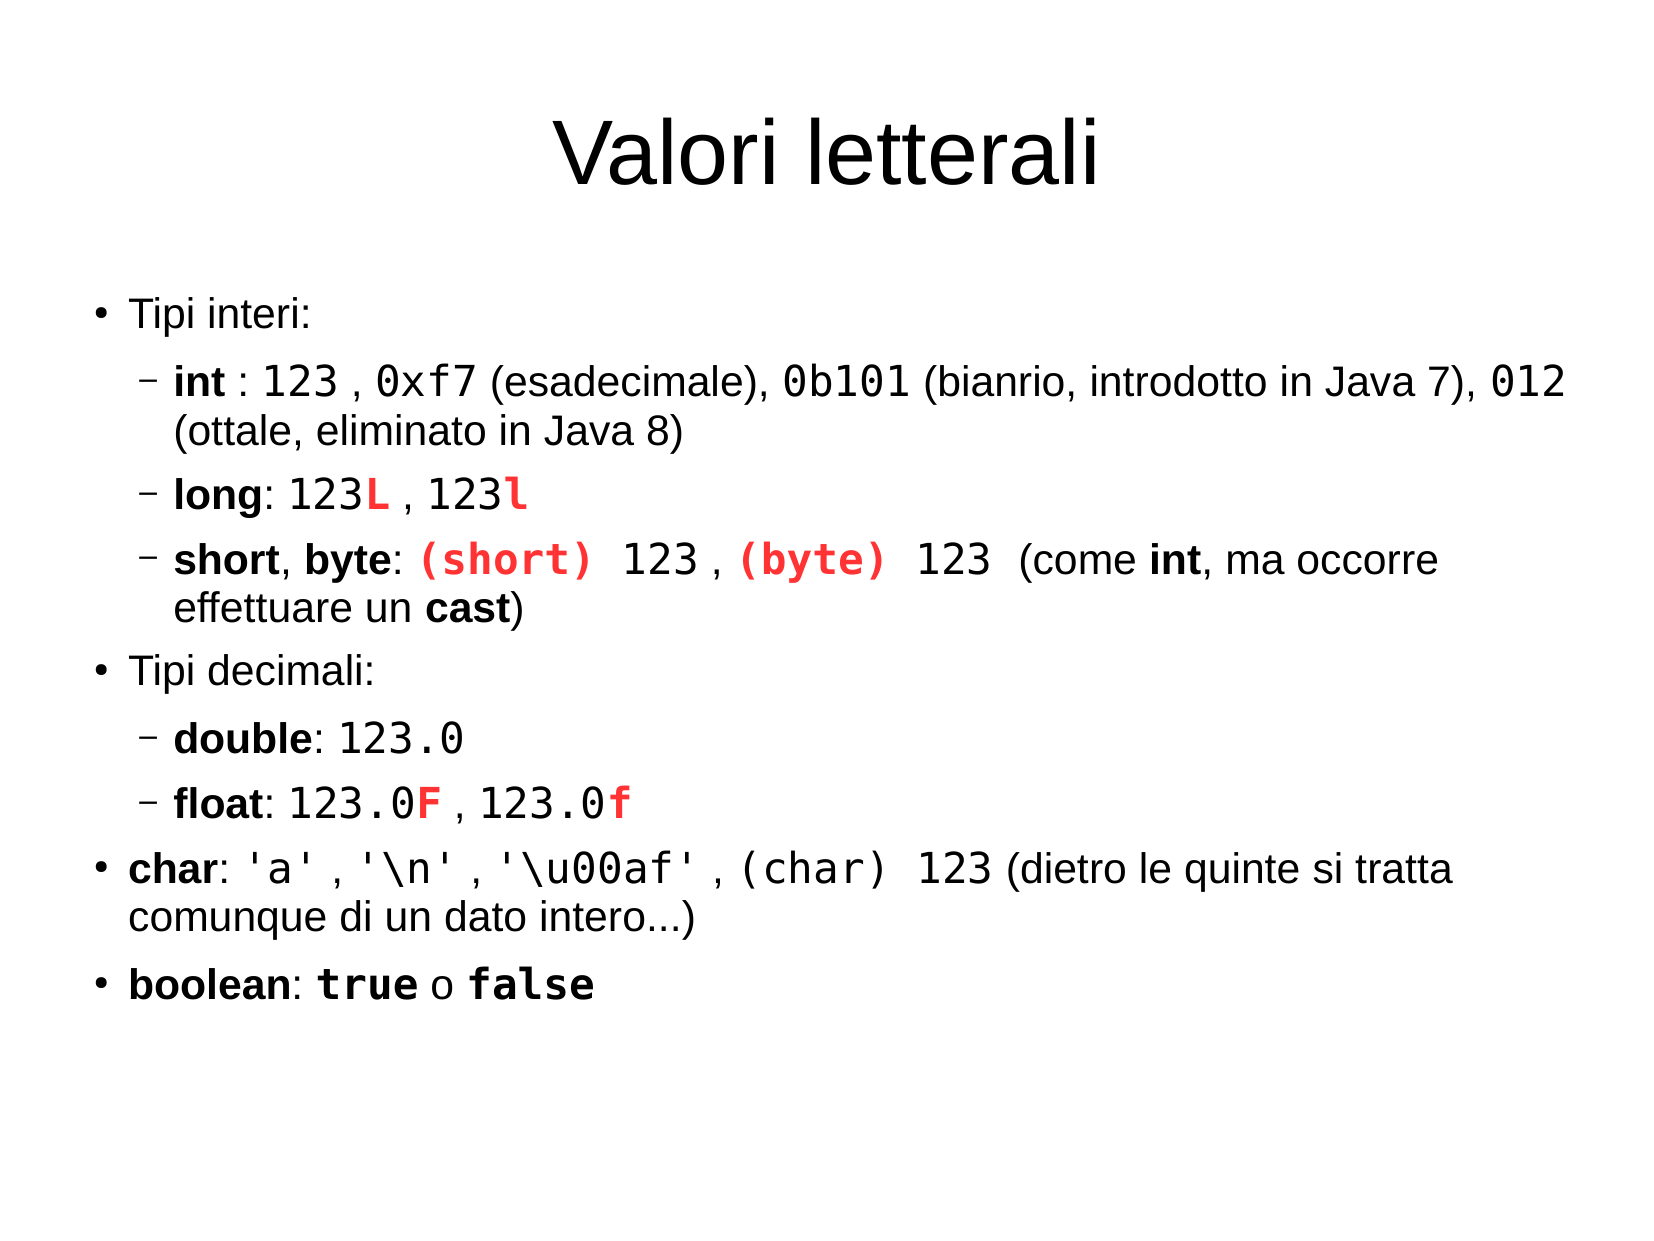

# Valori letterali
Tipi interi:
int : 123 , 0xf7 (esadecimale), 0b101 (bianrio, introdotto in Java 7), 012 (ottale, eliminato in Java 8)
long: 123L , 123l
short, byte: (short) 123 , (byte) 123 (come int, ma occorre effettuare un cast)
Tipi decimali:
double: 123.0
float: 123.0F , 123.0f
char: 'a' , '\n' , '\u00af' , (char) 123 (dietro le quinte si tratta comunque di un dato intero...)
boolean: true o false